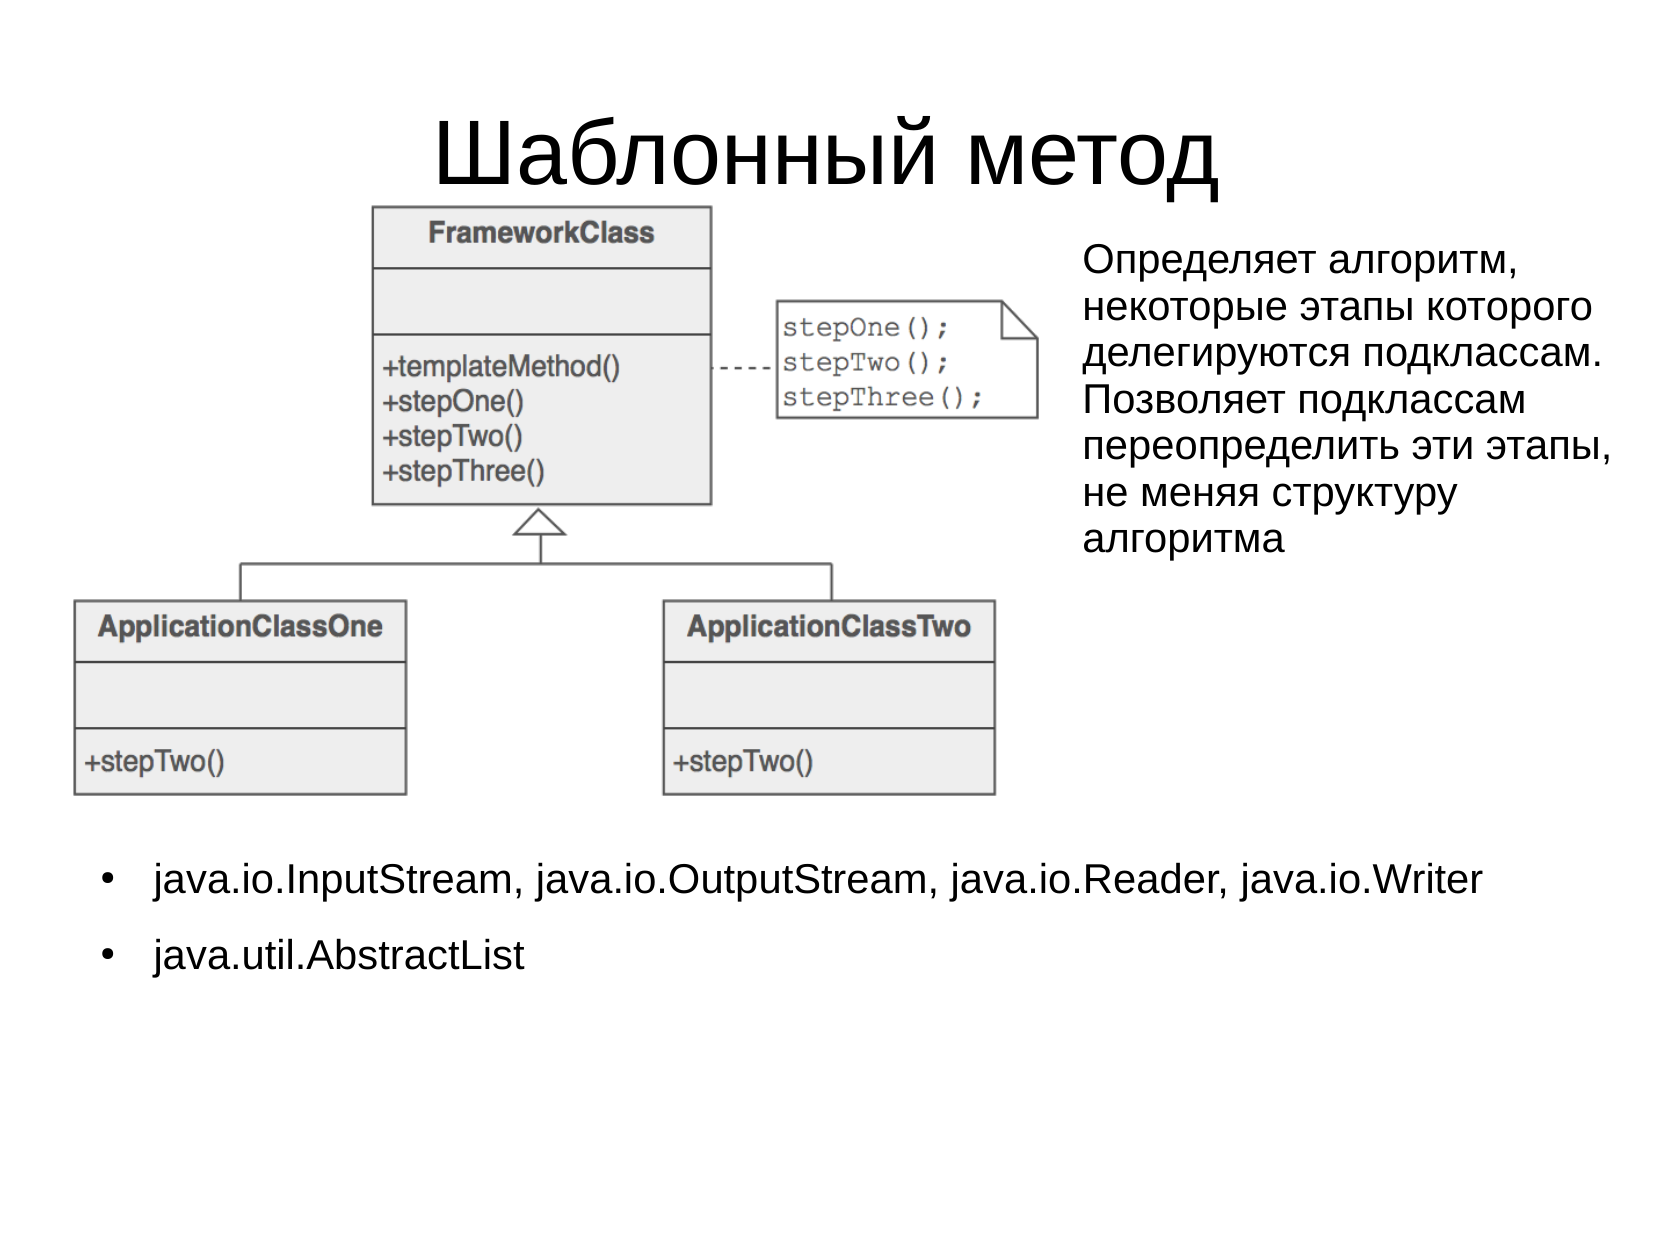

# Шаблонный метод
Определяет алгоритм, некоторые этапы которого делегируются подклассам. Позволяет подклассам переопределить эти этапы, не меняя структуру алгоритма
java.io.InputStream, java.io.OutputStream, java.io.Reader, java.io.Writer
java.util.AbstractList